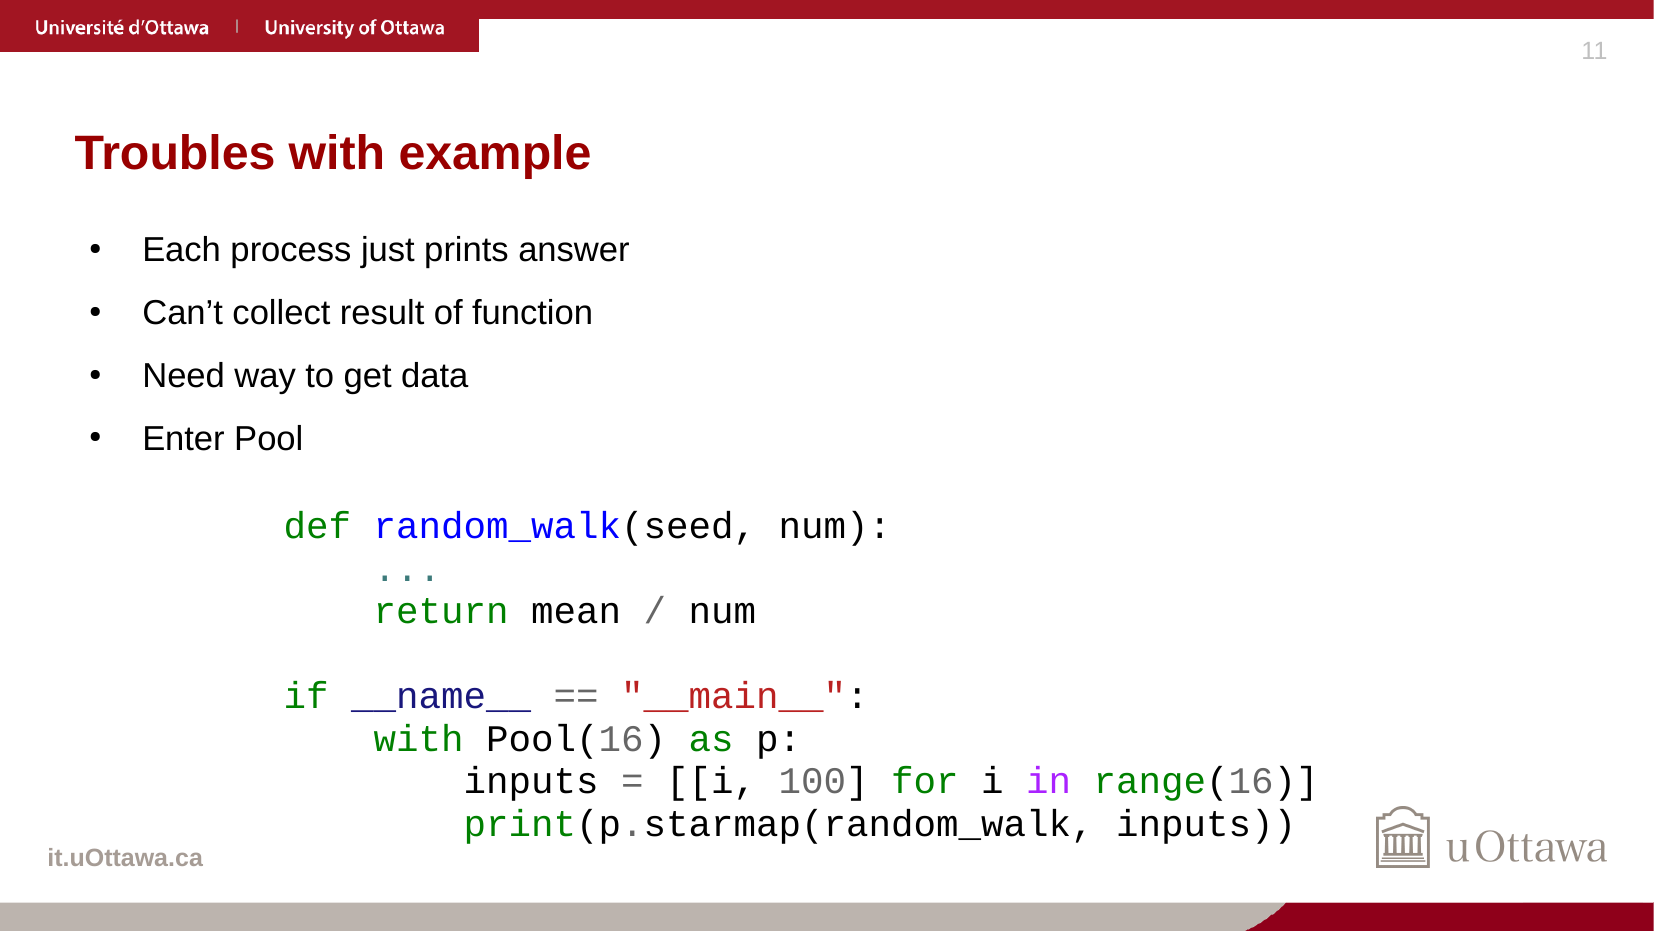

# Troubles with example
Each process just prints answer
Can’t collect result of function
Need way to get data
Enter Pool
def random_walk(seed, num):
 ...
 return mean / num
if __name__ == "__main__":
 with Pool(16) as p:
 inputs = [[i, 100] for i in range(16)]
 print(p.starmap(random_walk, inputs))